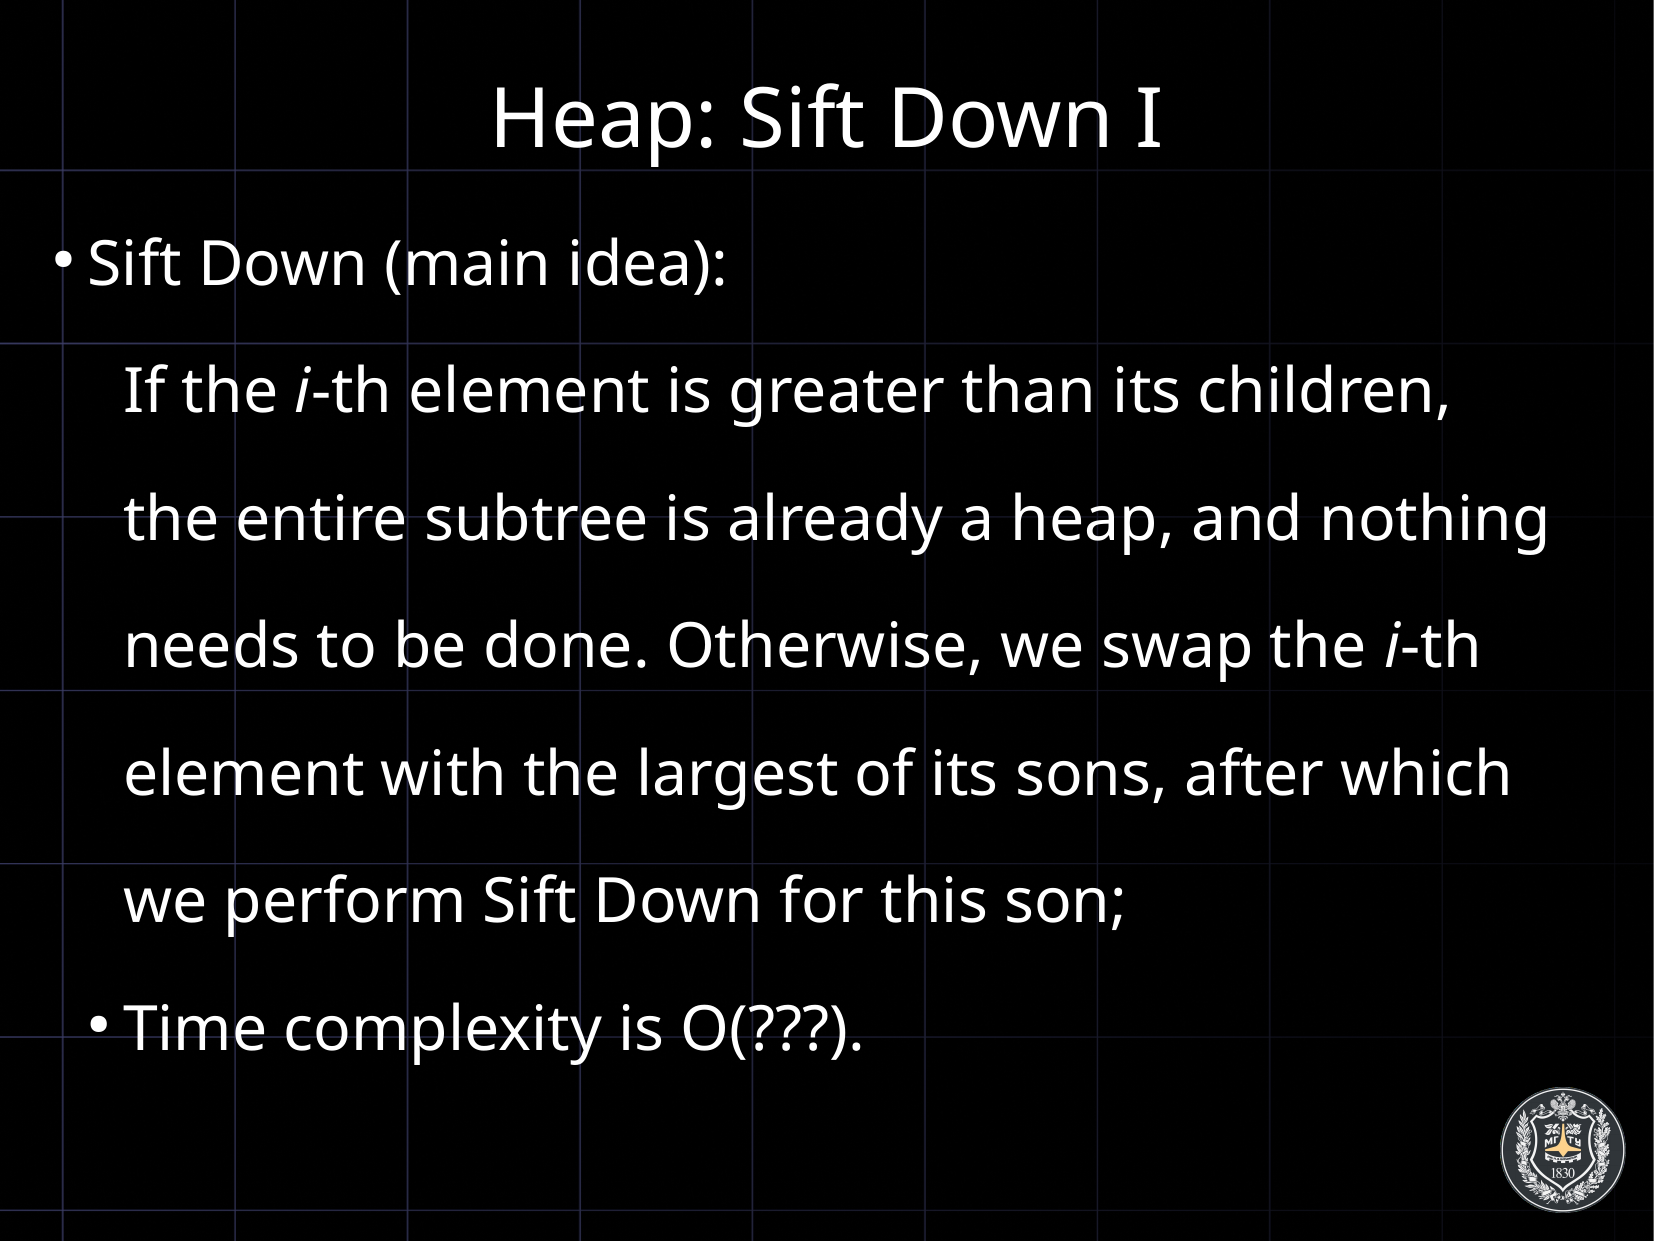

# Heap: Sift Down I
Sift Down (main idea):
If the i-th element is greater than its children, the entire subtree is already a heap, and nothing needs to be done. Otherwise, we swap the i-th element with the largest of its sons, after which we perform Sift Down for this son;
Time complexity is O(???).